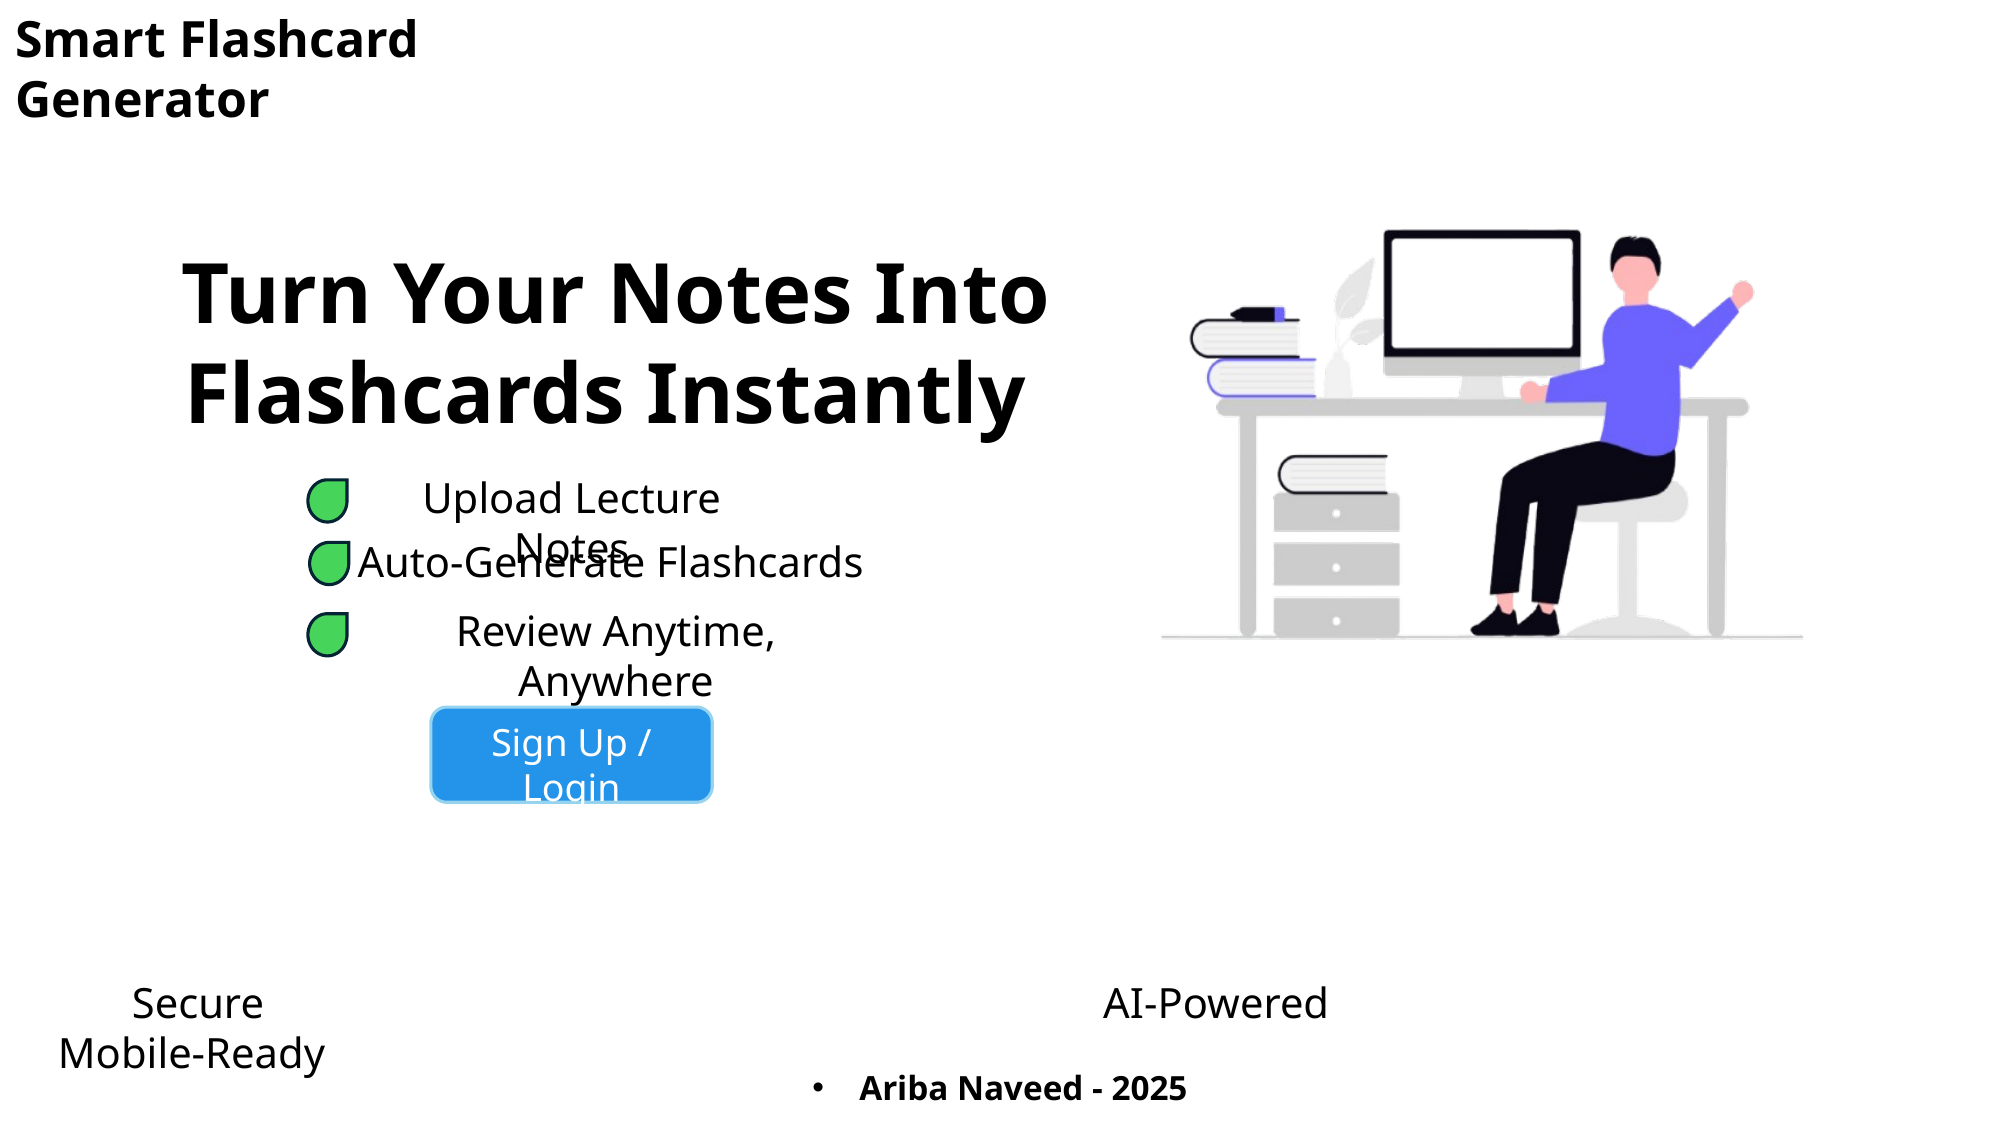

Smart Flashcard Generator
Turn Your Notes Into Flashcards Instantly
Upload Lecture Notes
Auto-Generate Flashcards
Review Anytime, Anywhere
Sign Up / Login
 Secure AI-Powered Mobile-Ready
Ariba Naveed - 2025